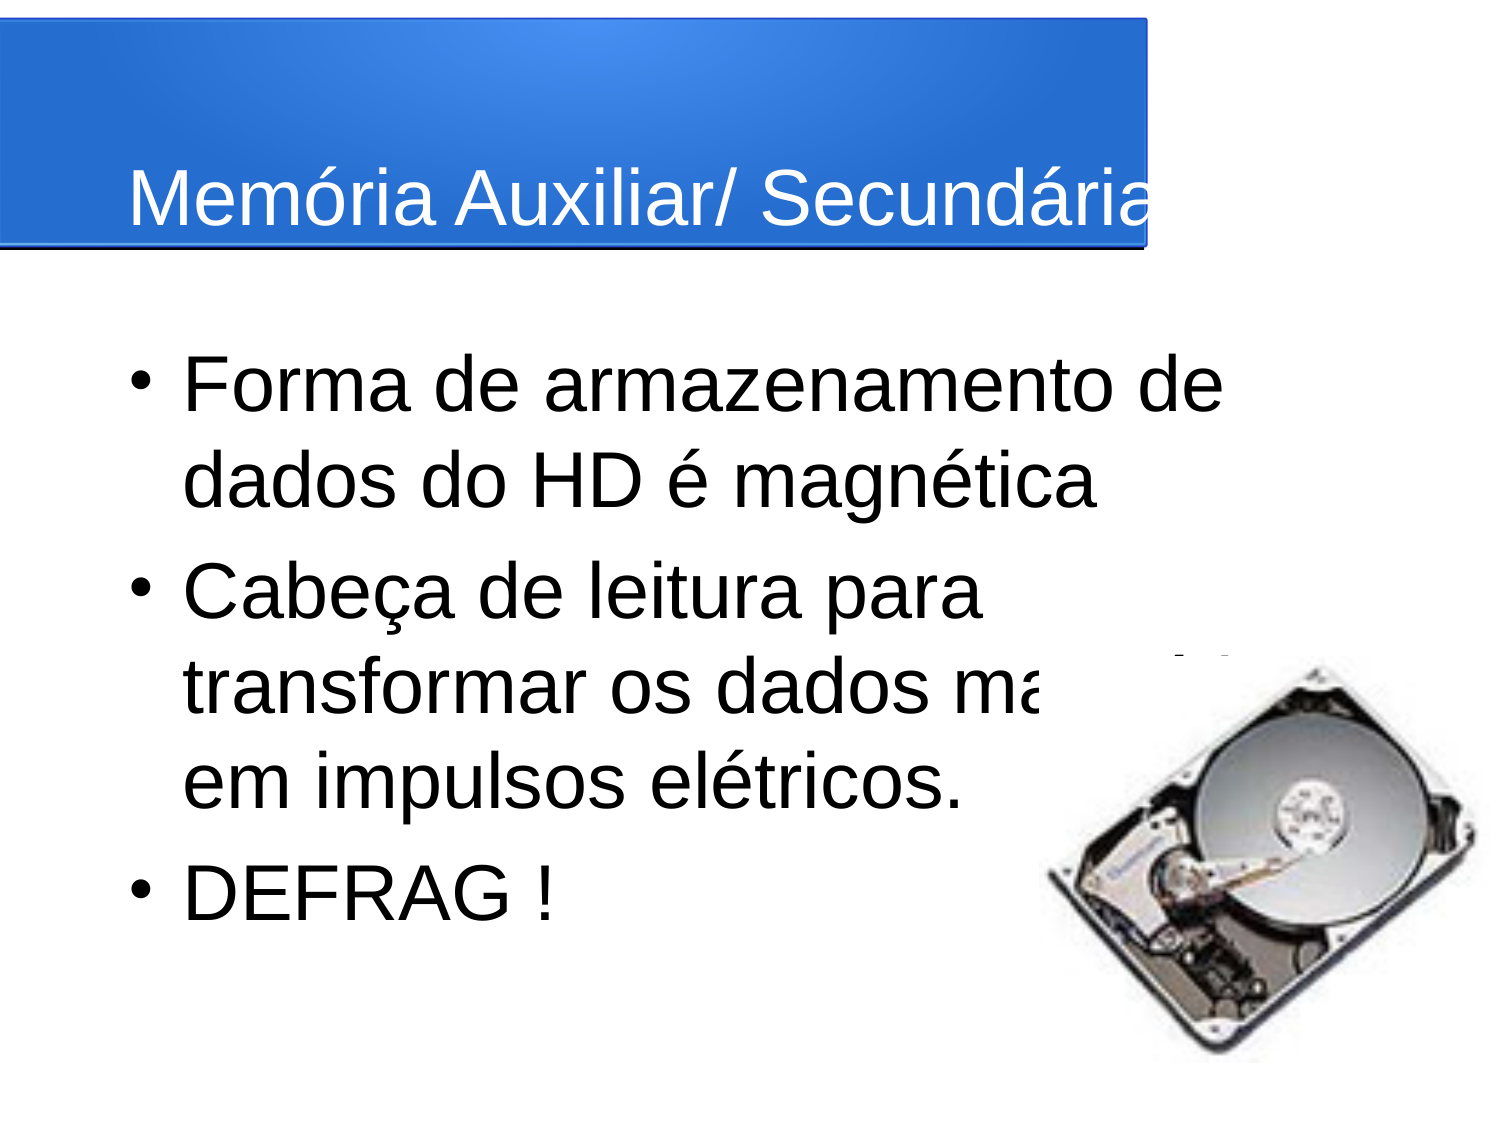

# Memória Auxiliar/ Secundária
Forma de armazenamento de dados do HD é magnética
Cabeça de leitura para transformar os dados magnéticos em impulsos elétricos.
DEFRAG !